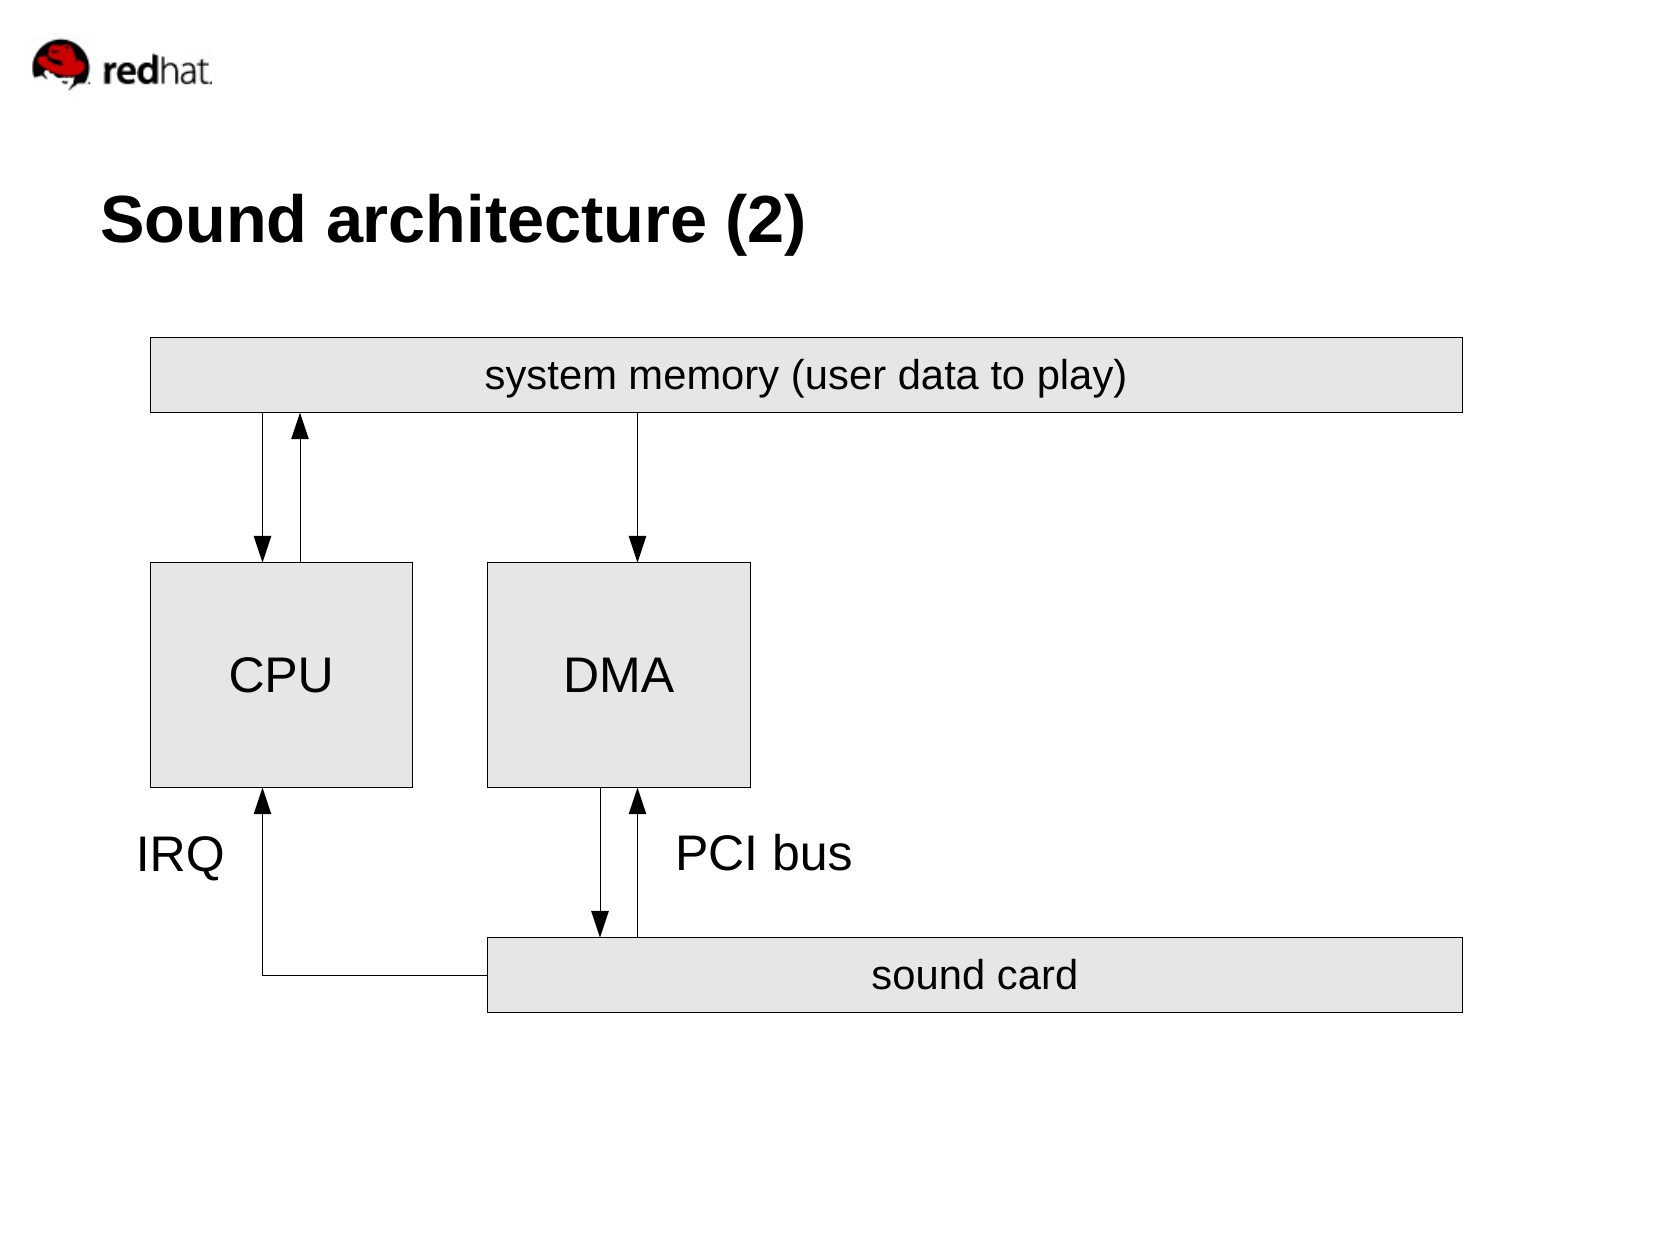

# Sound architecture (2)
system memory (user data to play)
CPU
DMA
PCI bus
IRQ
sound card